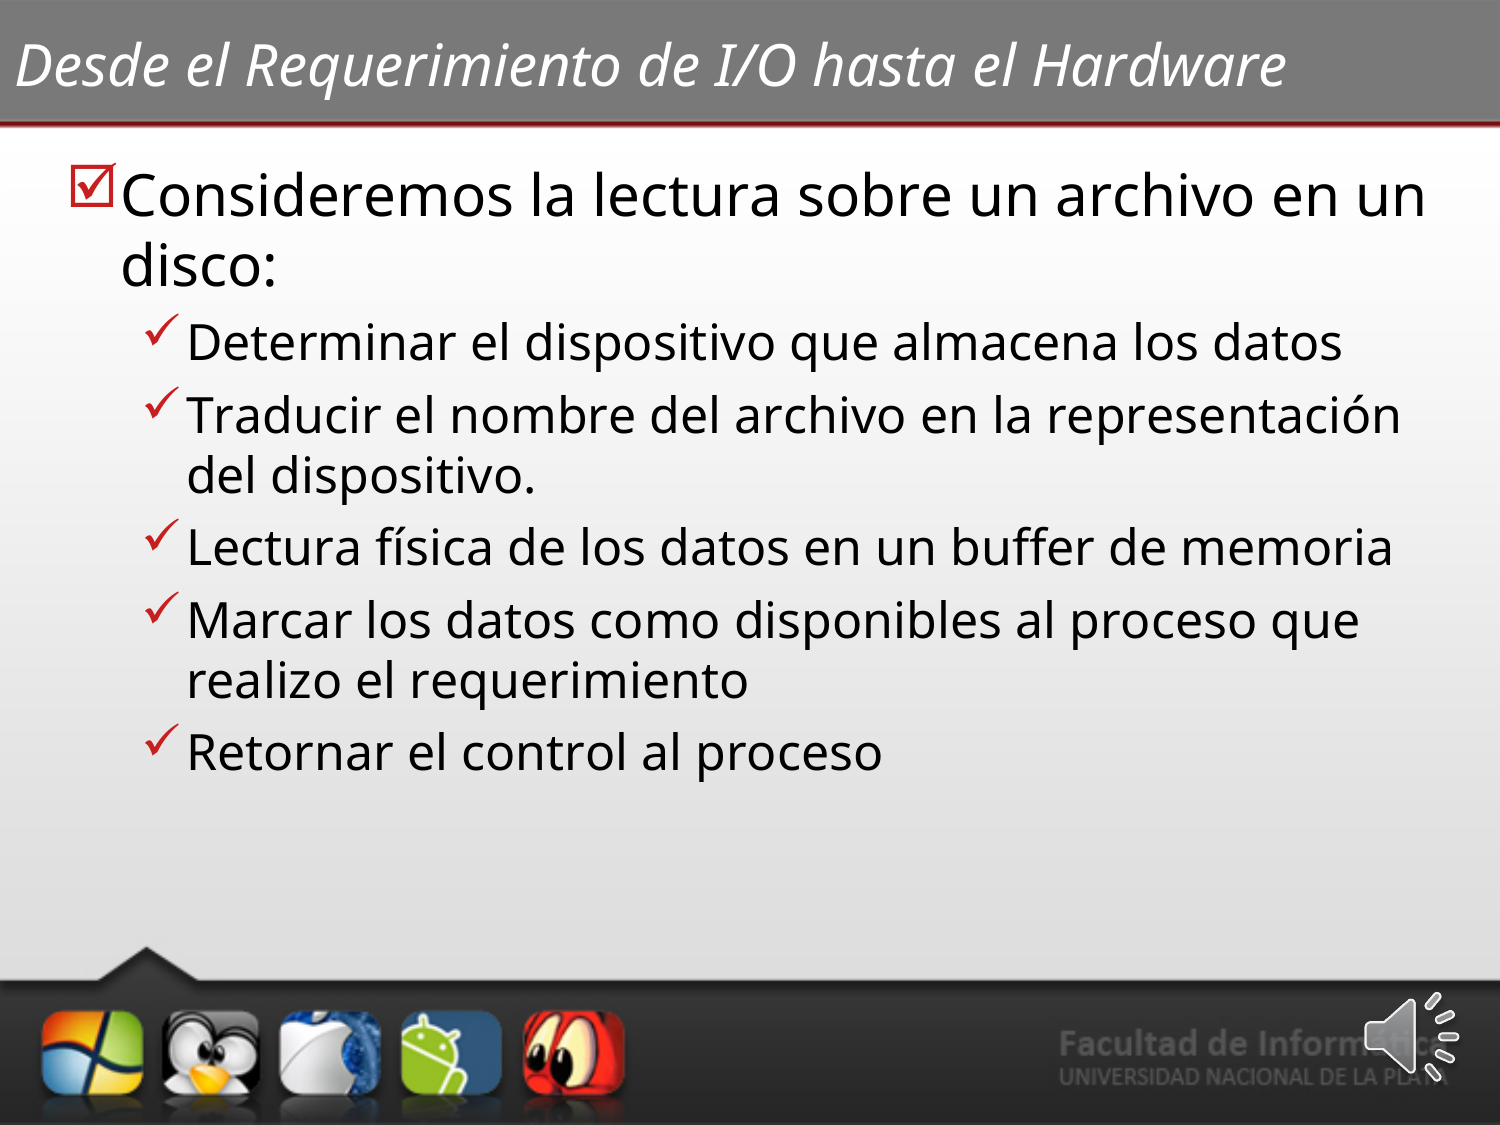

Desde el Requerimiento de I/O hasta el Hardware
Consideremos la lectura sobre un archivo en un disco:
Determinar el dispositivo que almacena los datos
Traducir el nombre del archivo en la representación del dispositivo.
Lectura física de los datos en un buffer de memoria
Marcar los datos como disponibles al proceso que realizo el requerimiento
Retornar el control al proceso